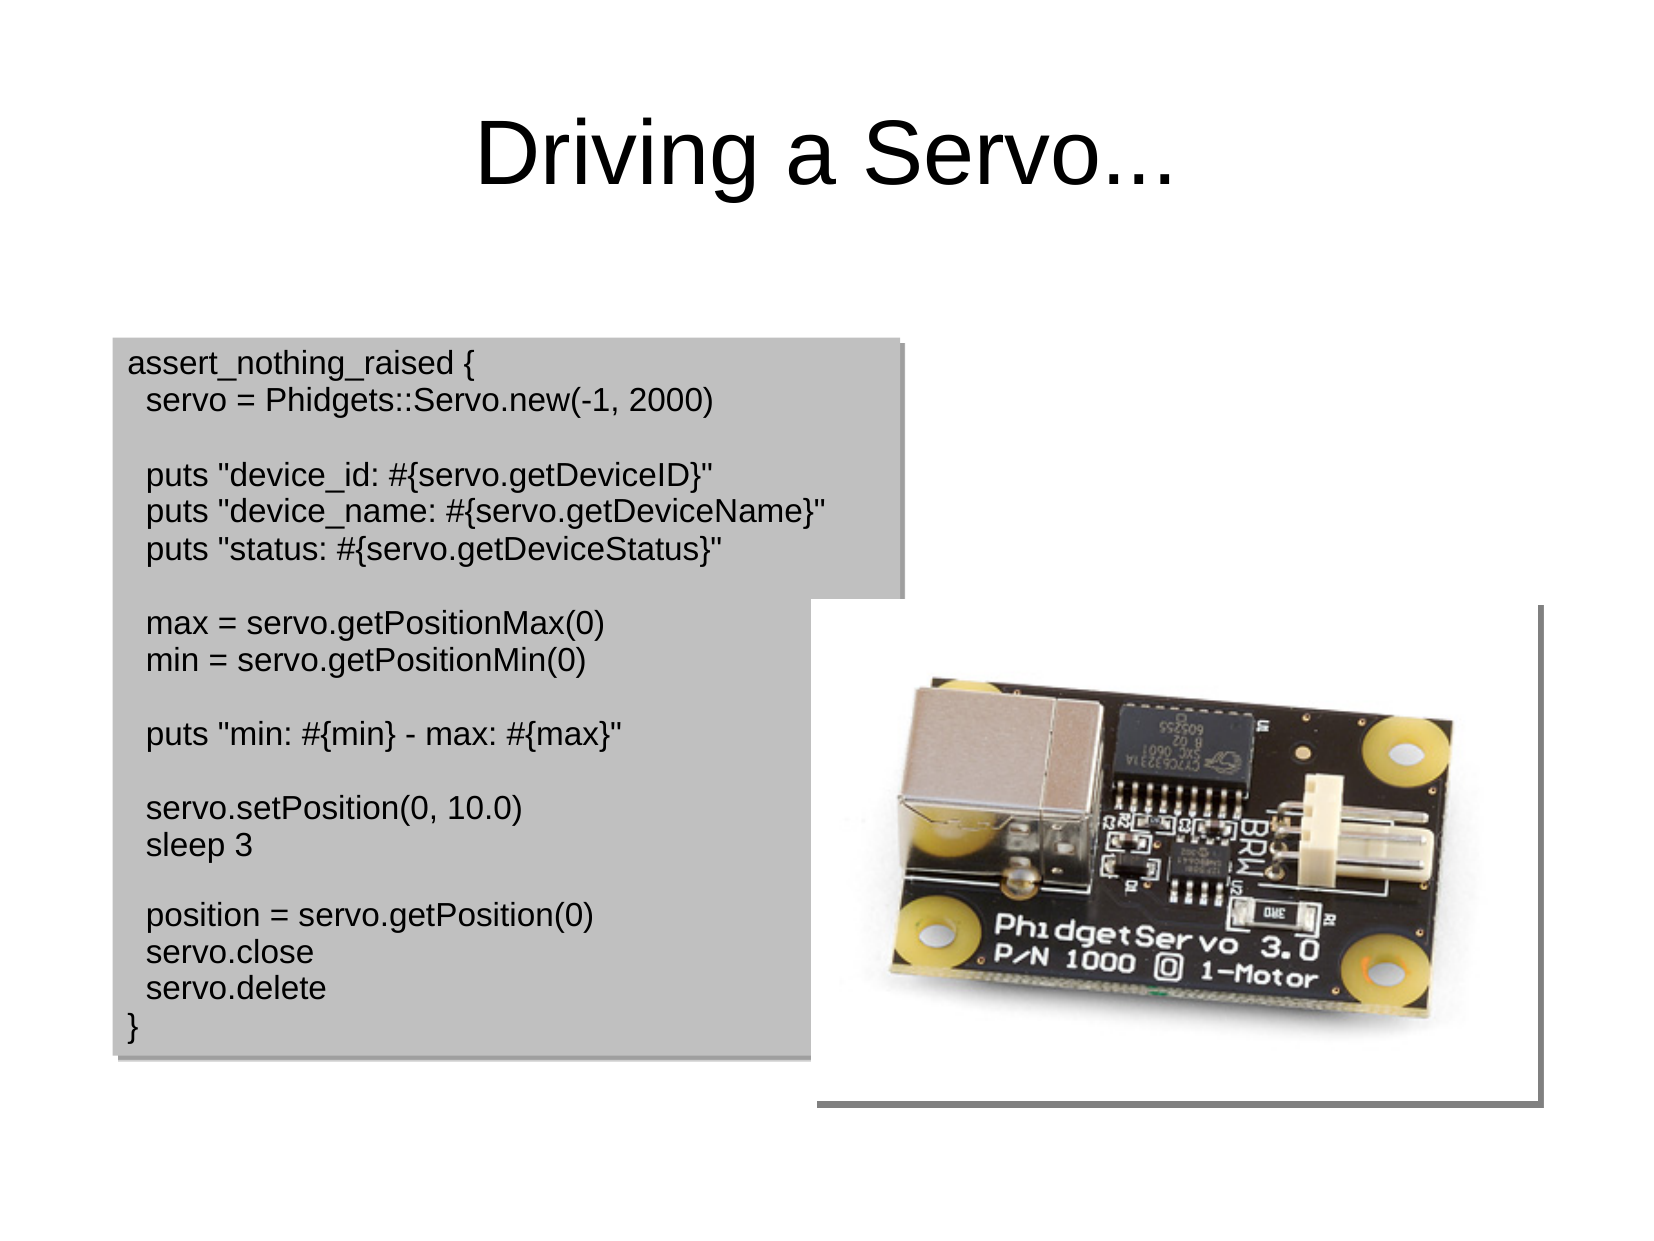

# Driving a Servo...
assert_nothing_raised {
 servo = Phidgets::Servo.new(-1, 2000)
 puts "device_id: #{servo.getDeviceID}"
 puts "device_name: #{servo.getDeviceName}"
 puts "status: #{servo.getDeviceStatus}"
 max = servo.getPositionMax(0)
 min = servo.getPositionMin(0)
 puts "min: #{min} - max: #{max}"
 servo.setPosition(0, 10.0)
 sleep 3
 position = servo.getPosition(0)
 servo.close
 servo.delete
}